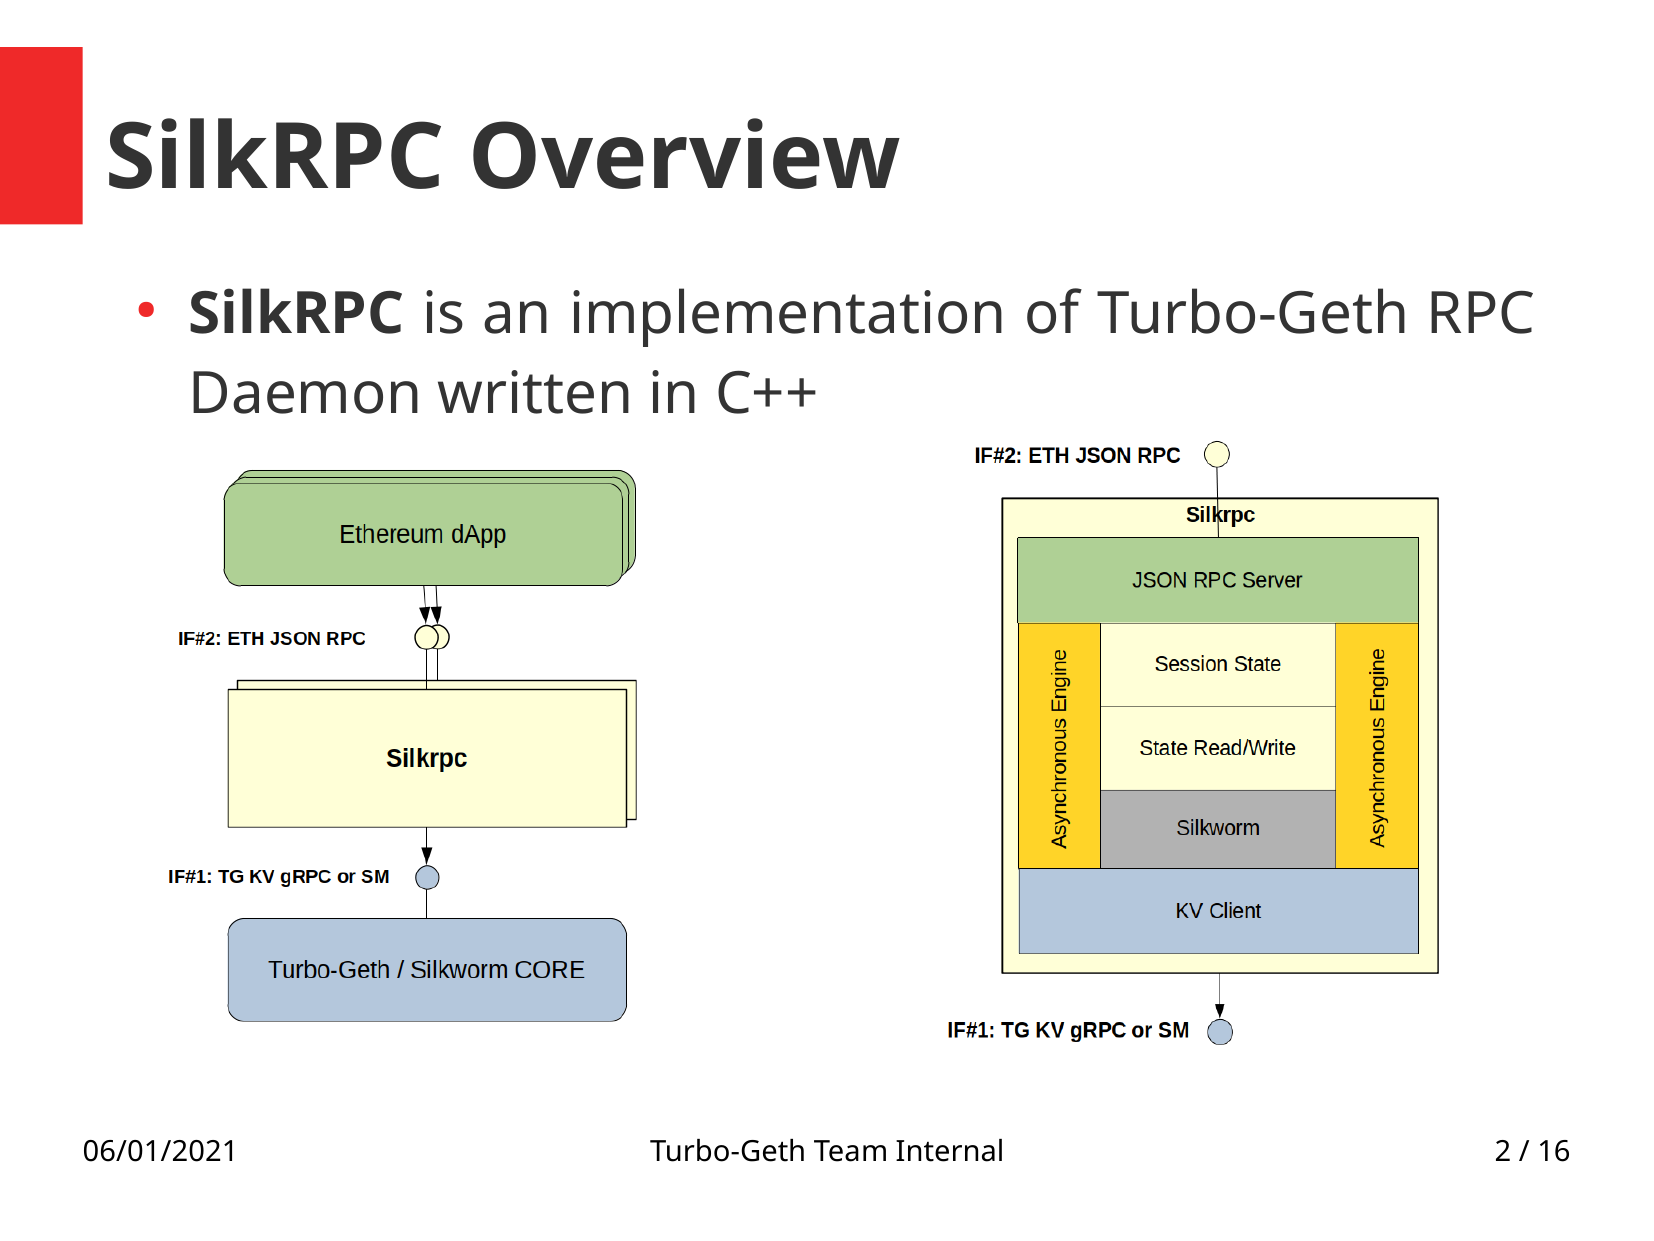

# SilkRPC Overview
SilkRPC is an implementation of Turbo-Geth RPC Daemon written in C++
06/01/2021
Turbo-Geth Team Internal
2